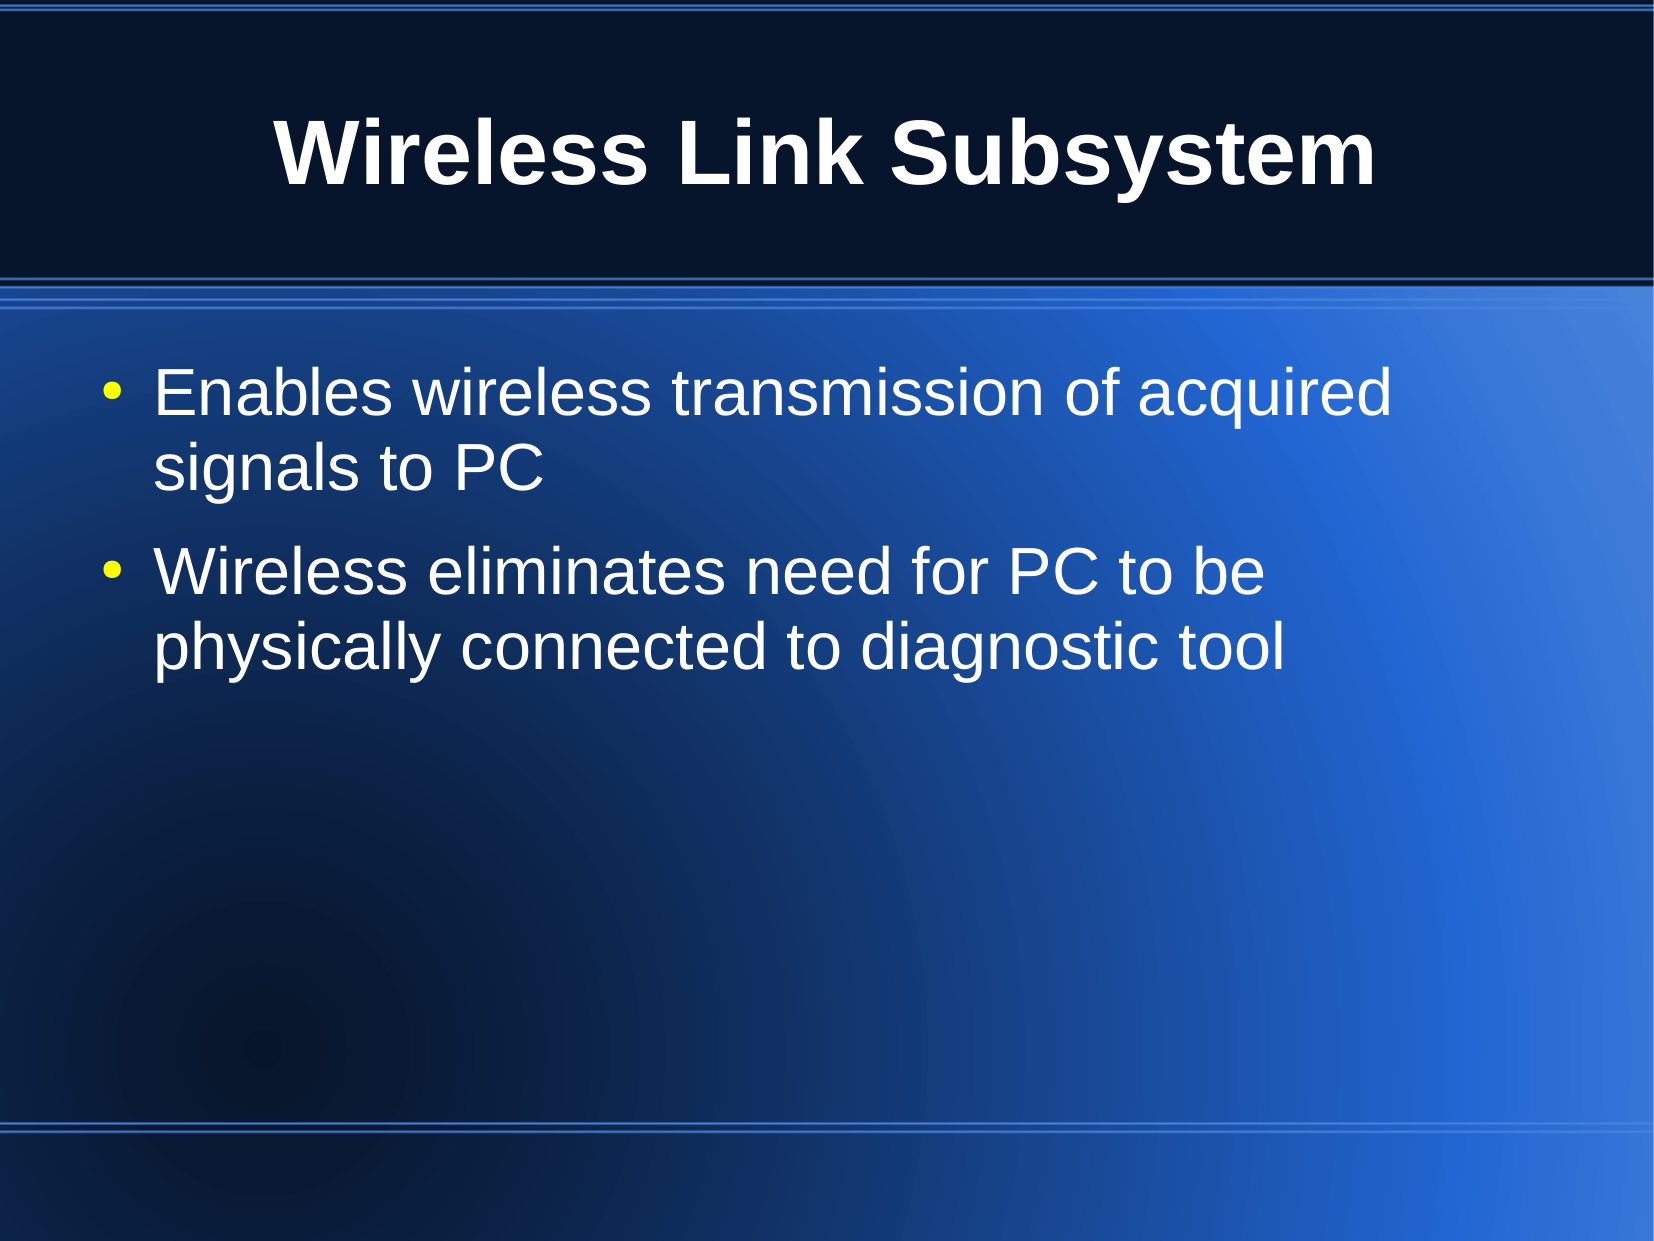

# Wireless Link Subsystem
Enables wireless transmission of acquired signals to PC
Wireless eliminates need for PC to be physically connected to diagnostic tool